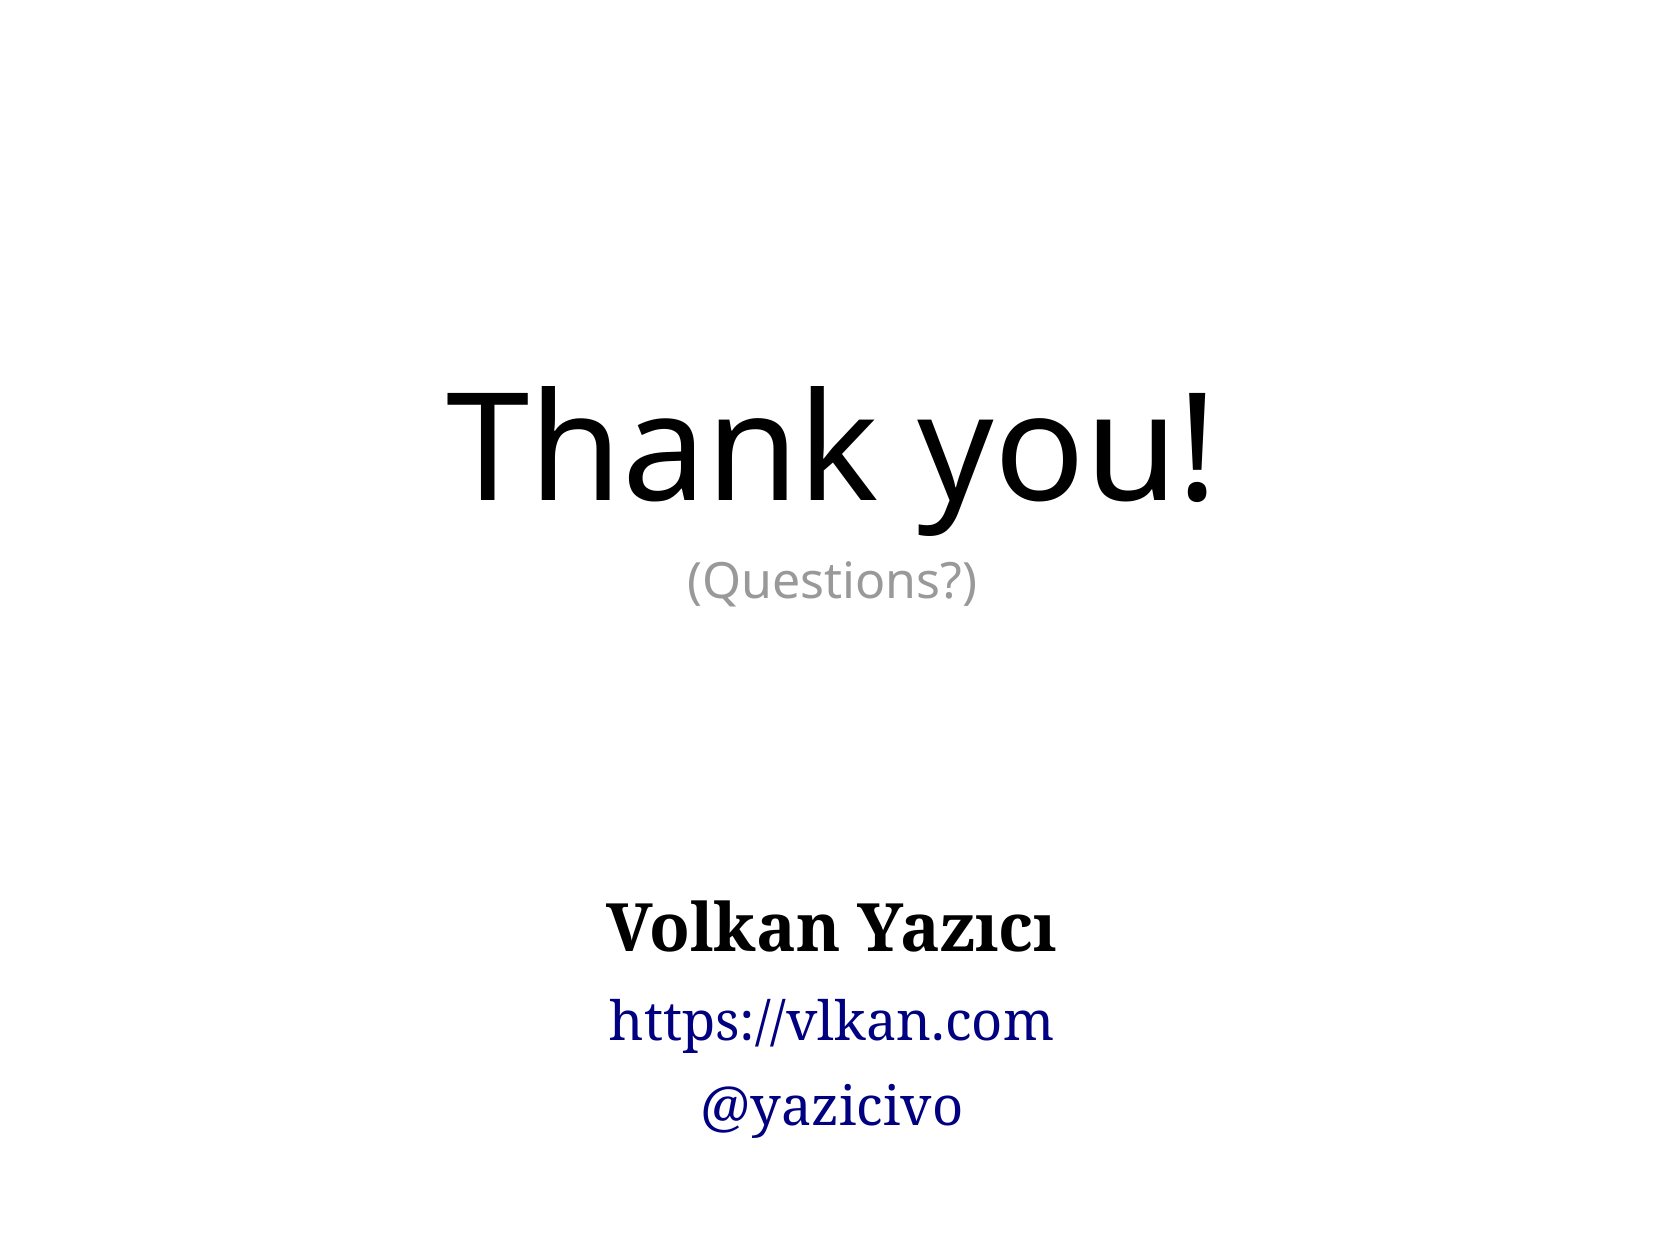

# Thank you!
(Questions?)
Volkan Yazıcı
https://vlkan.com
@yazicivo